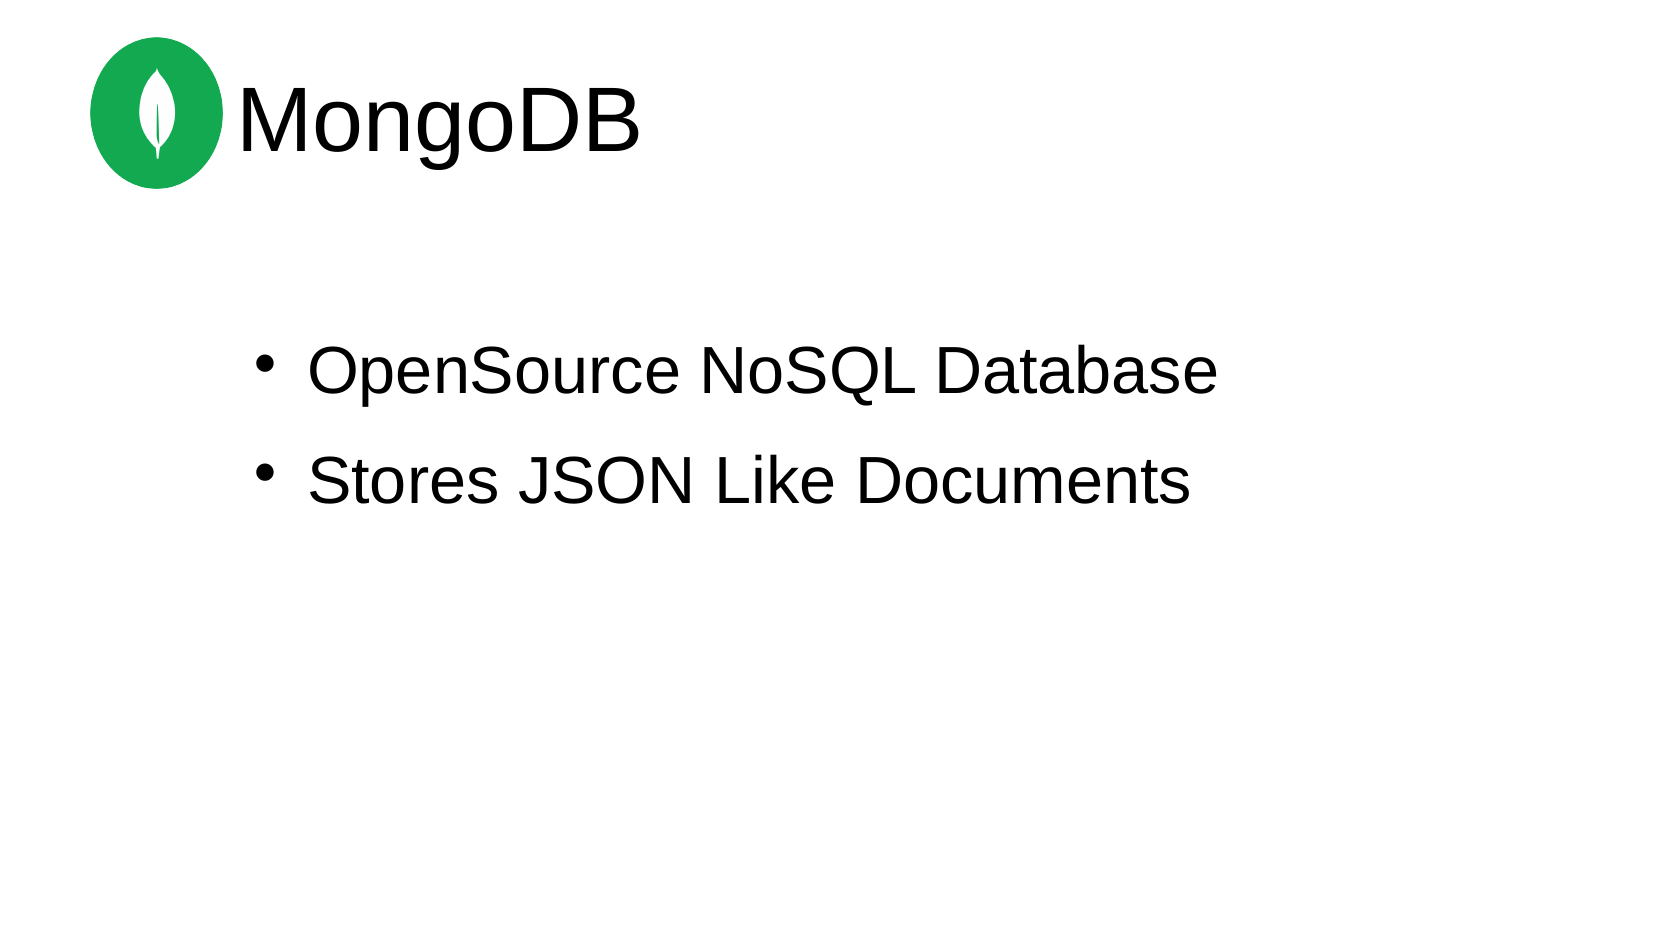

MongoDB
OpenSource NoSQL Database
Stores JSON Like Documents